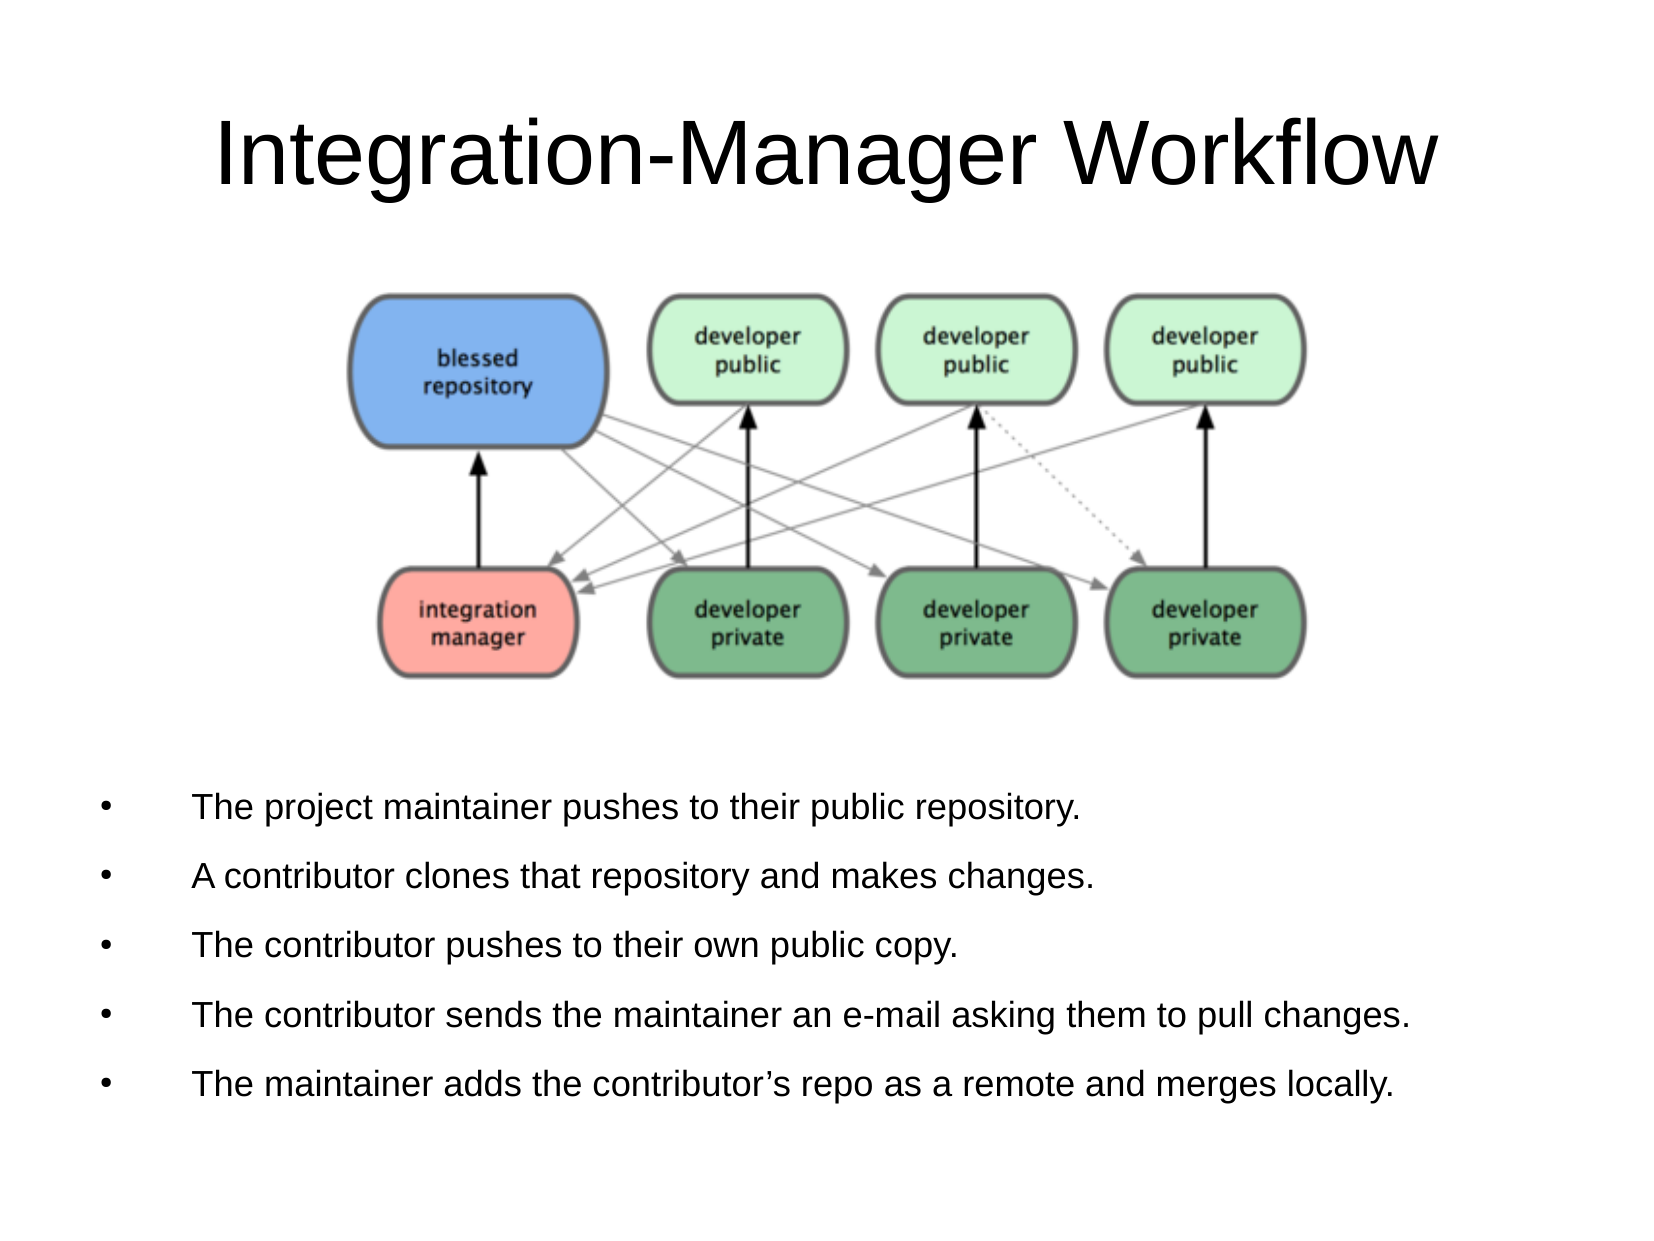

# Integration-Manager Workflow
 The project maintainer pushes to their public repository.
 A contributor clones that repository and makes changes.
 The contributor pushes to their own public copy.
 The contributor sends the maintainer an e-mail asking them to pull changes.
 The maintainer adds the contributor’s repo as a remote and merges locally.